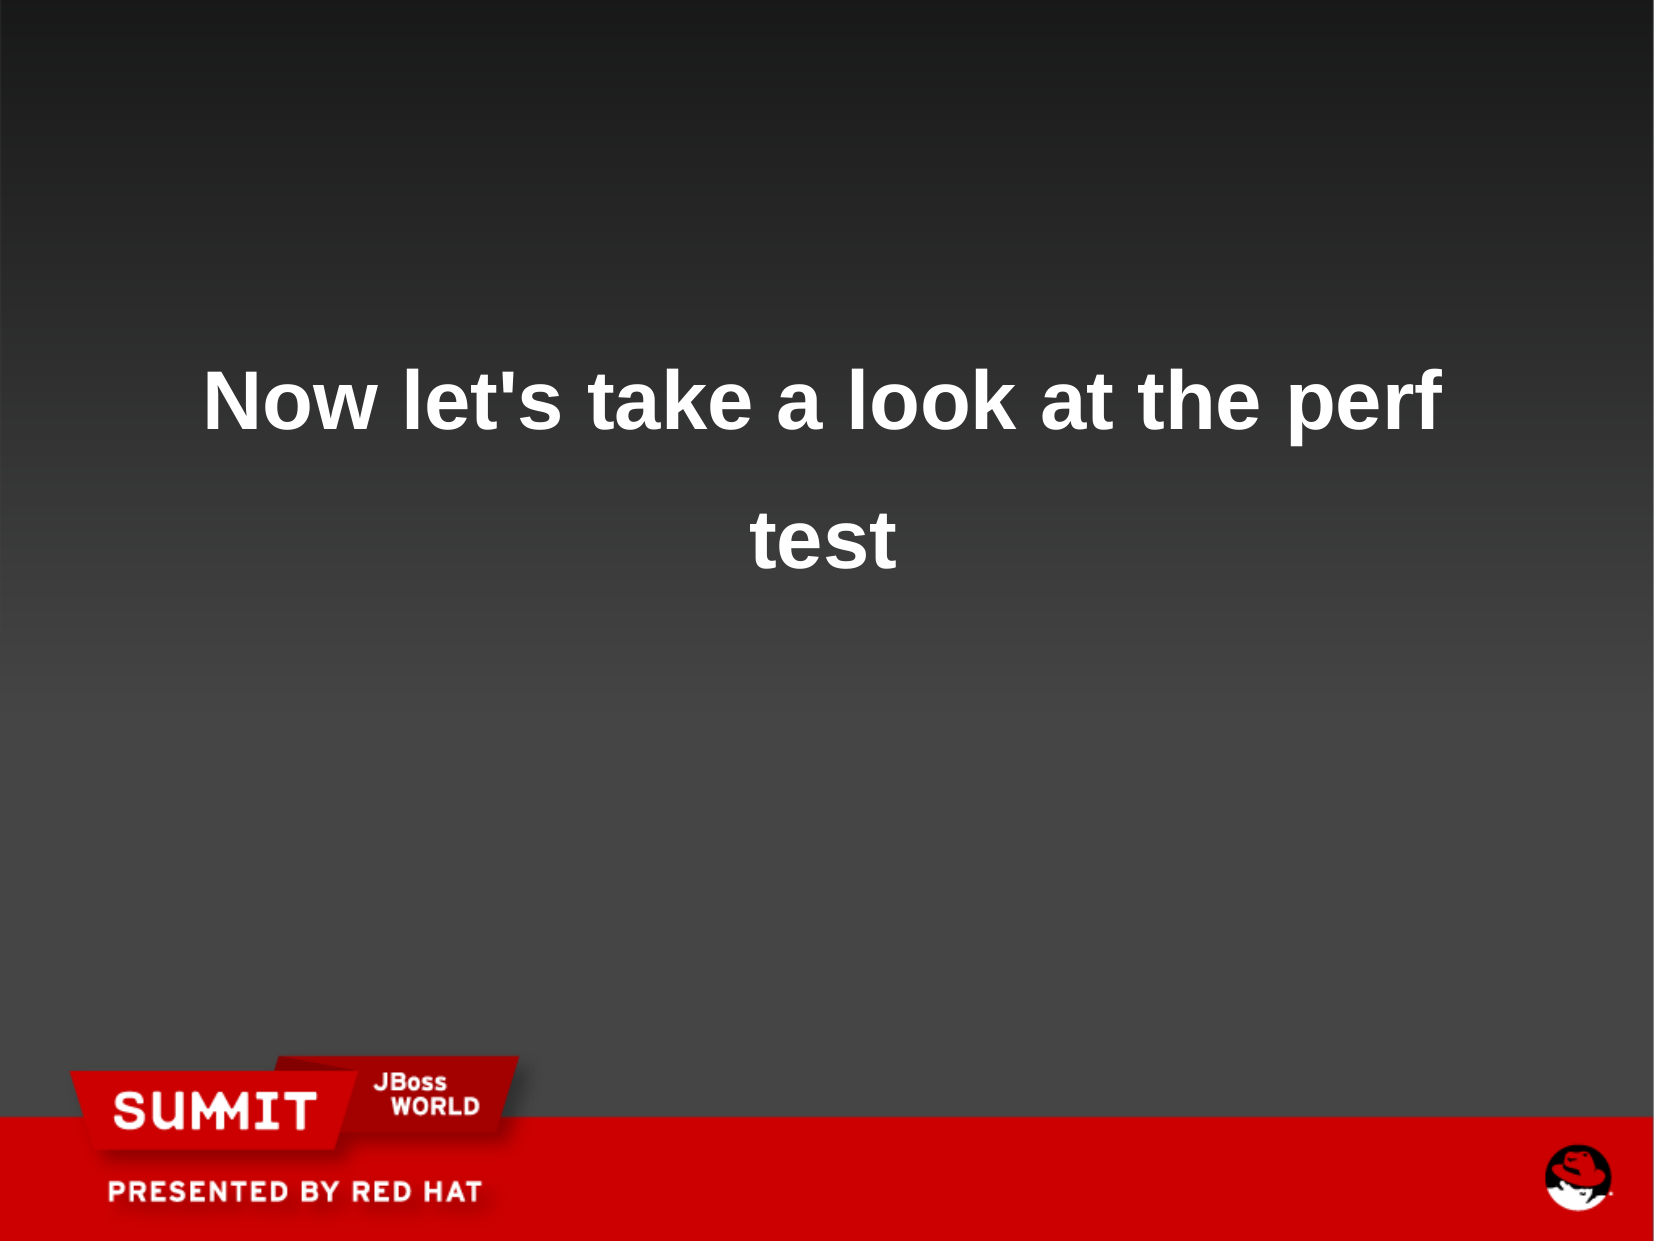

Now let's take a look at the perf test